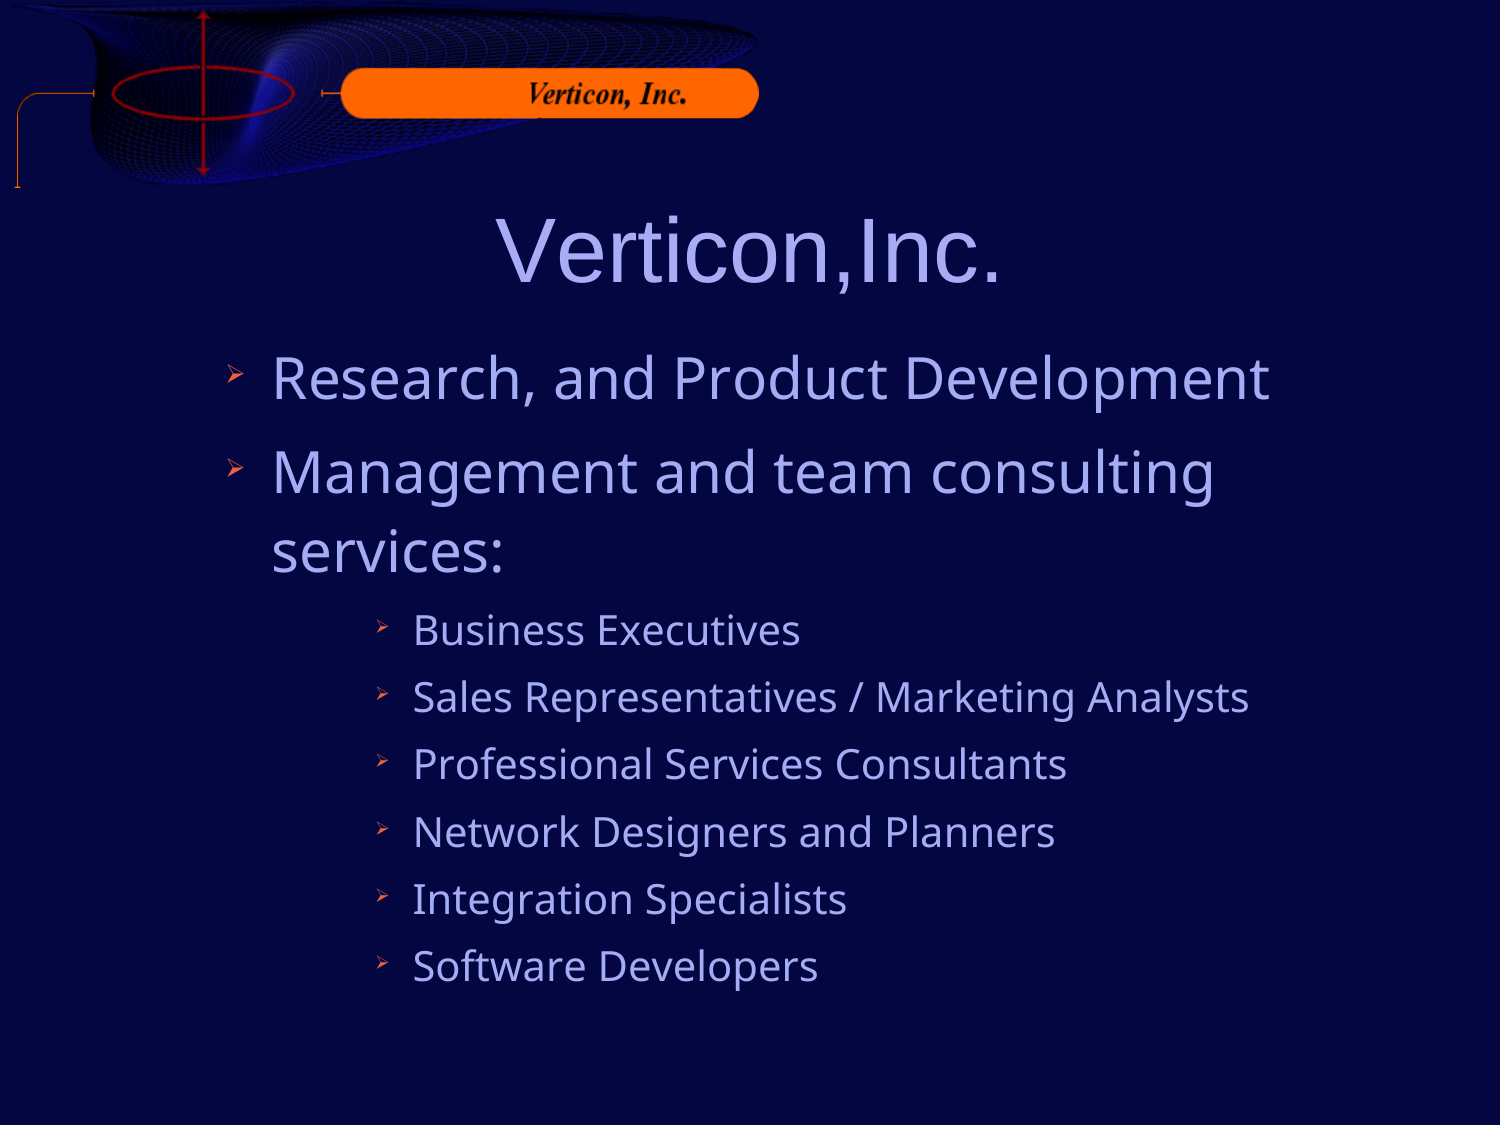

# Verticon,Inc.
Research, and Product Development
Management and team consulting services:
Business Executives
Sales Representatives / Marketing Analysts
Professional Services Consultants
Network Designers and Planners
Integration Specialists
Software Developers